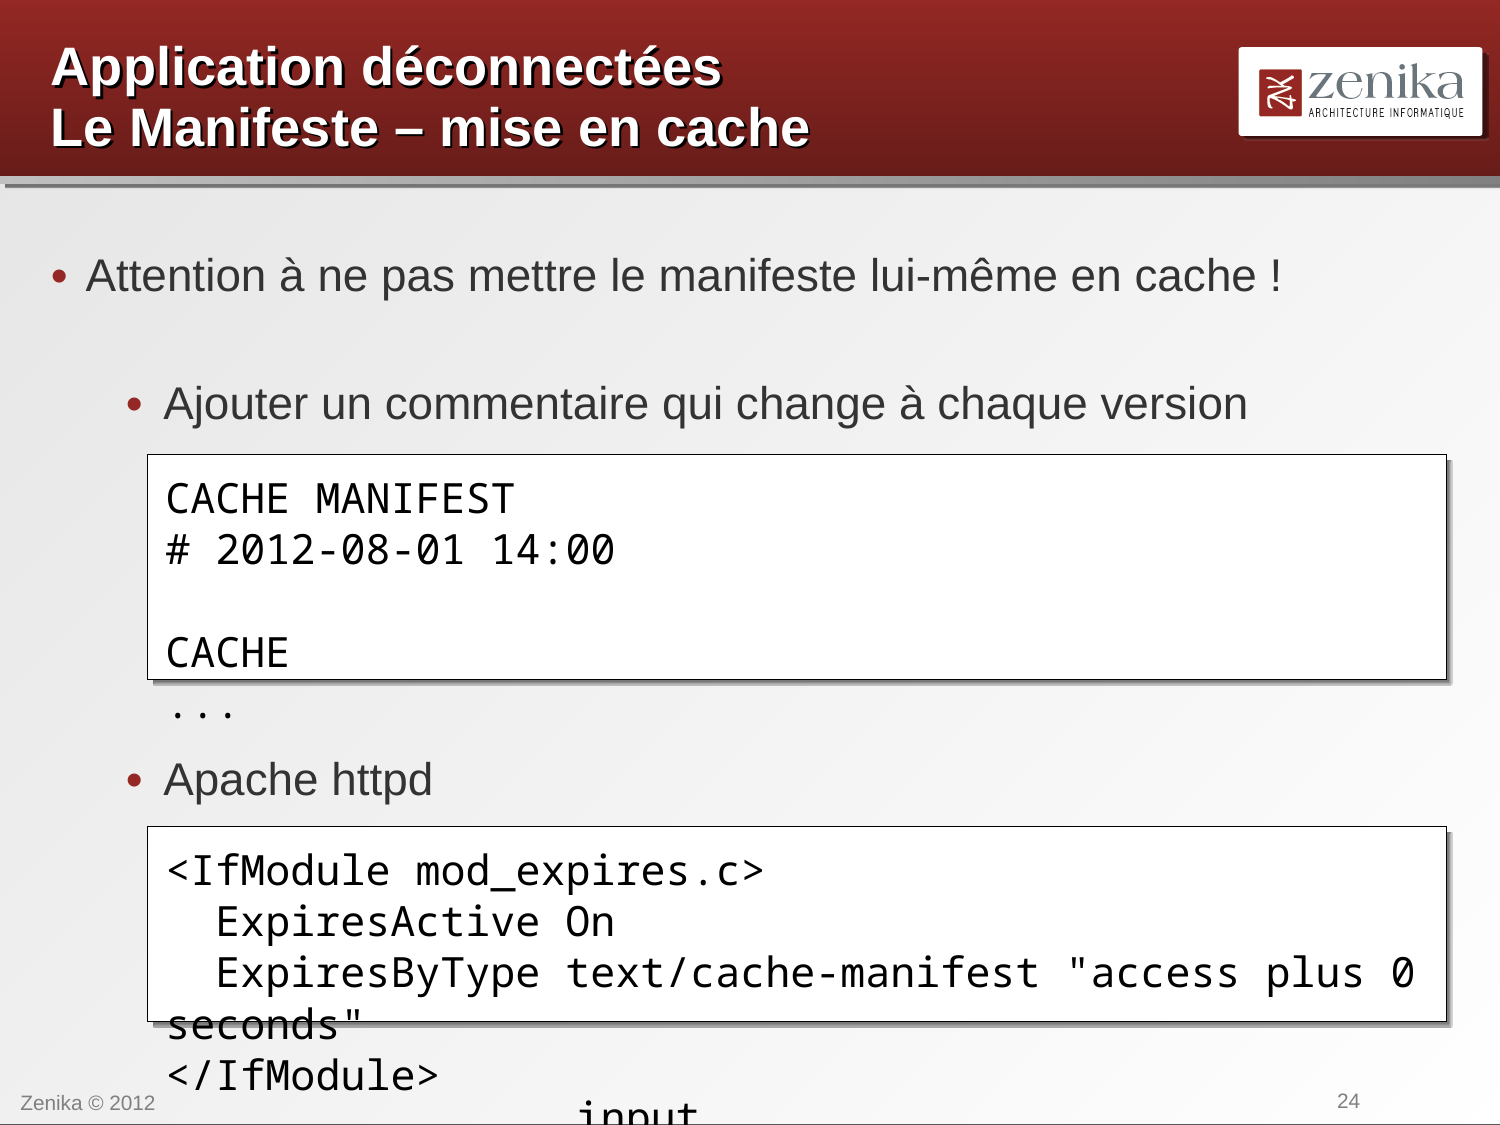

# Application déconnectées Le Manifeste – mise en cache
Attention à ne pas mettre le manifeste lui-même en cache !
Ajouter un commentaire qui change à chaque version
Apache httpd
CACHE MANIFEST
# 2012-08-01 14:00
CACHE
...
<IfModule mod_expires.c>
 ExpiresActive On
 ExpiresByType text/cache-manifest "access plus 0 seconds"
</IfModule>